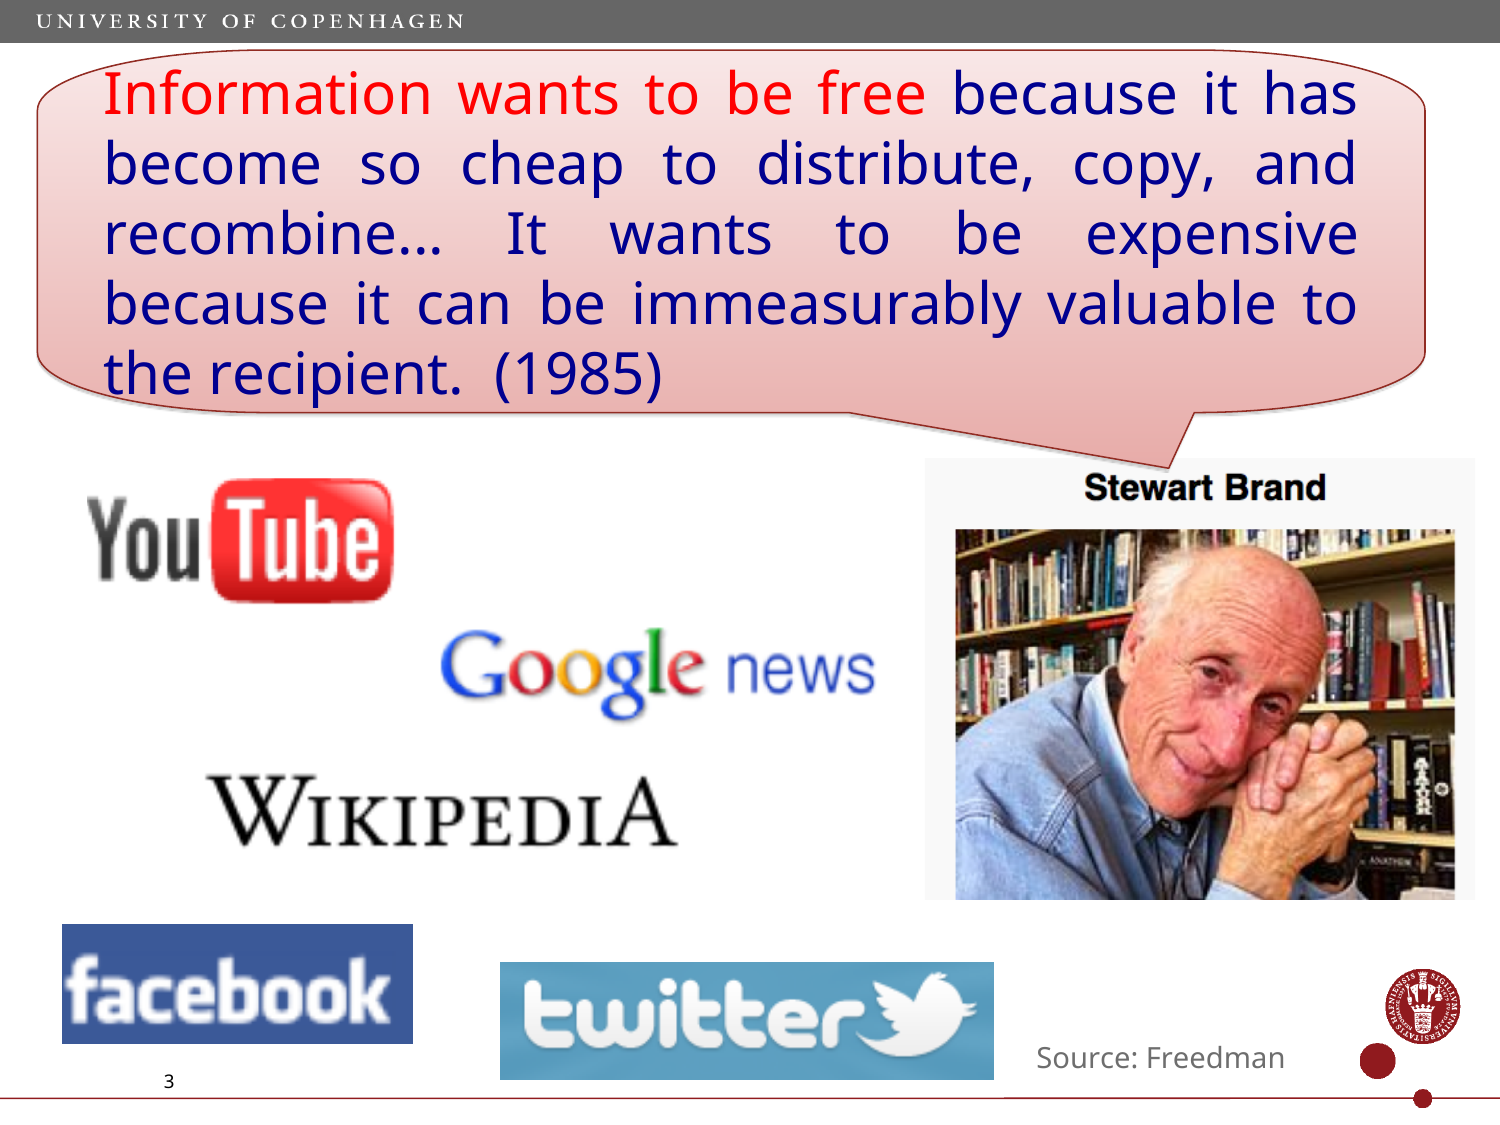

Information wants to be free because it has become so cheap to distribute, copy, and recombine... It wants to be expensive because it can be immeasurably valuable to the recipient. (1985)
Source: Freedman